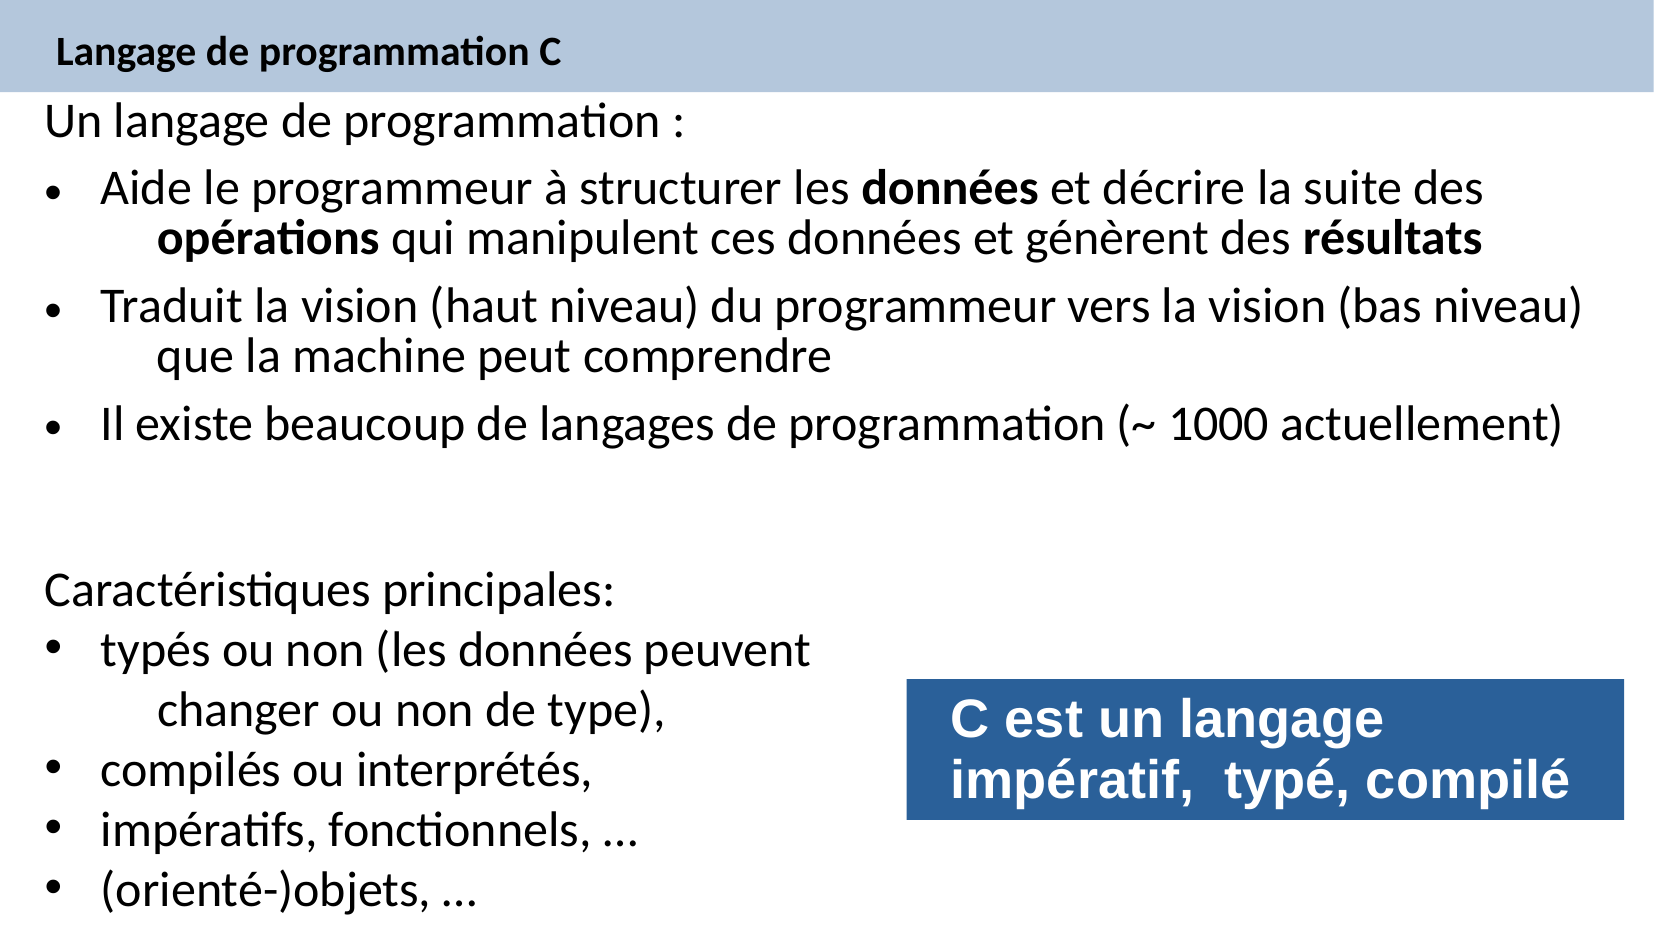

Langage de programmation C
Un langage de programmation :
Aide le programmeur à structurer les données et décrire la suite des opérations qui manipulent ces données et génèrent des résultats
Traduit la vision (haut niveau) du programmeur vers la vision (bas niveau) que la machine peut comprendre
Il existe beaucoup de langages de programmation (~ 1000 actuellement)
Caractéristiques principales:
typés ou non (les données peuvent changer ou non de type),
compilés ou interprétés,
impératifs, fonctionnels, …
(orienté-)objets, …
C est un langage impératif, typé, compilé